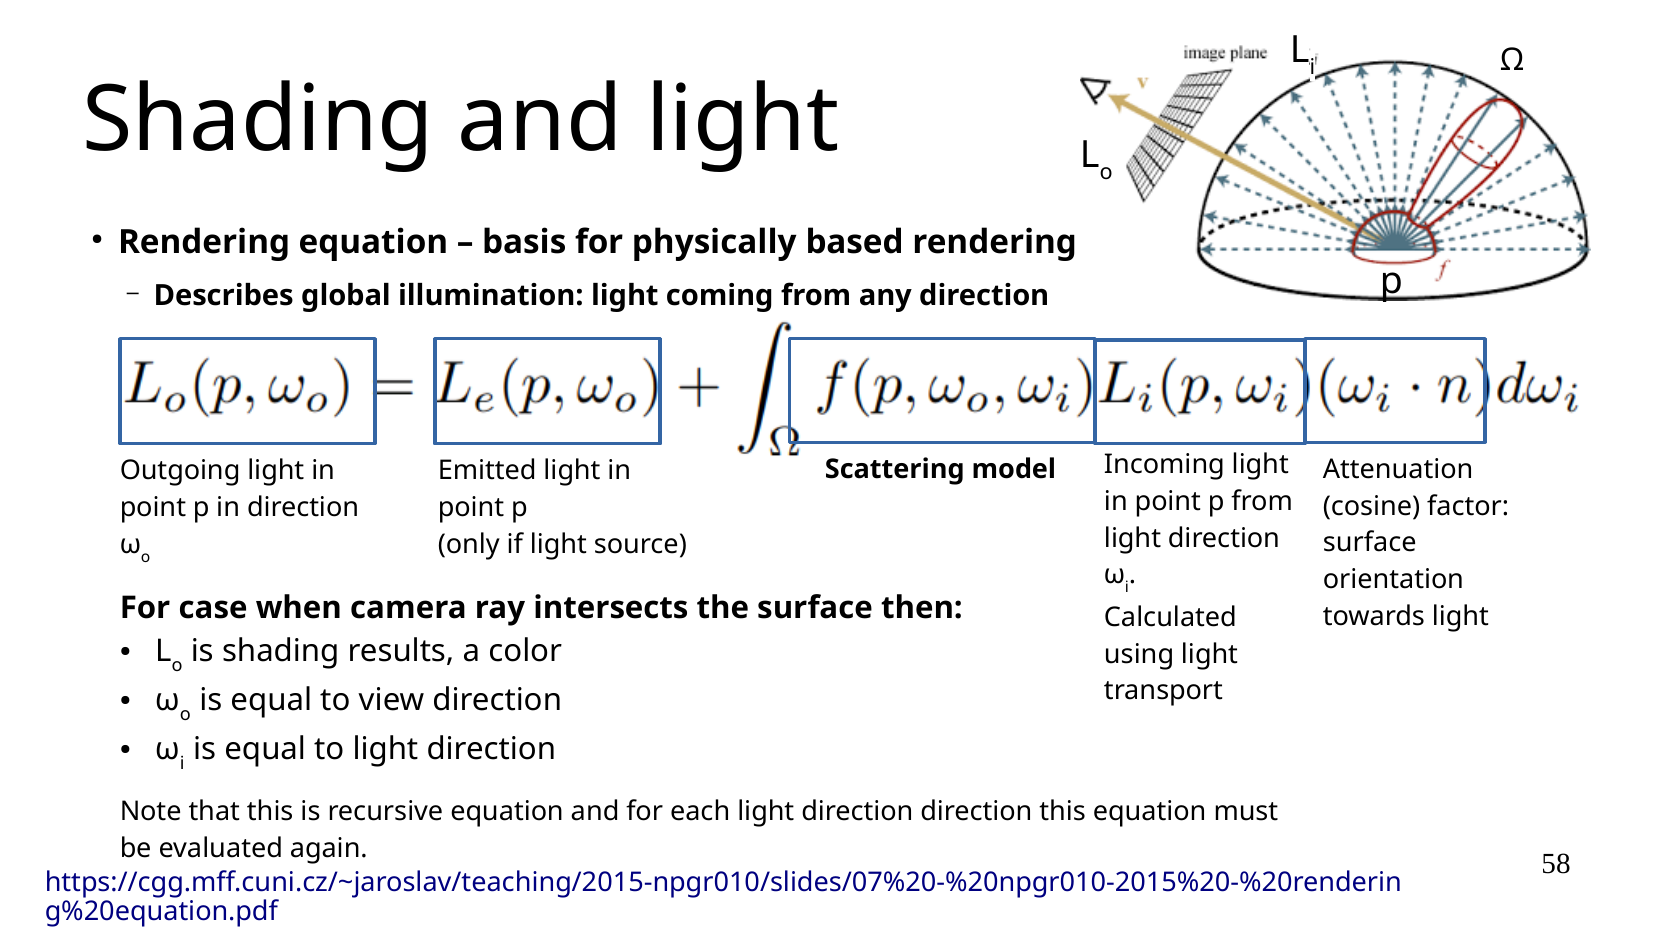

Li
Ω
# Shading and light
Lo
Rendering equation – basis for physically based rendering
Describes global illumination: light coming from any direction
p
Incoming light in point p from light direction ωi.
Calculated using light transport
Scattering model
Attenuation (cosine) factor: surface orientation towards light
Outgoing light in point p in direction ωo
Emitted light in point p
(only if light source)
For case when camera ray intersects the surface then:
Lo is shading results, a color
ωo is equal to view direction
ωi is equal to light direction
Note that this is recursive equation and for each light direction direction this equation must be evaluated again.
58
https://cgg.mff.cuni.cz/~jaroslav/teaching/2015-npgr010/slides/07%20-%20npgr010-2015%20-%20rendering%20equation.pdf